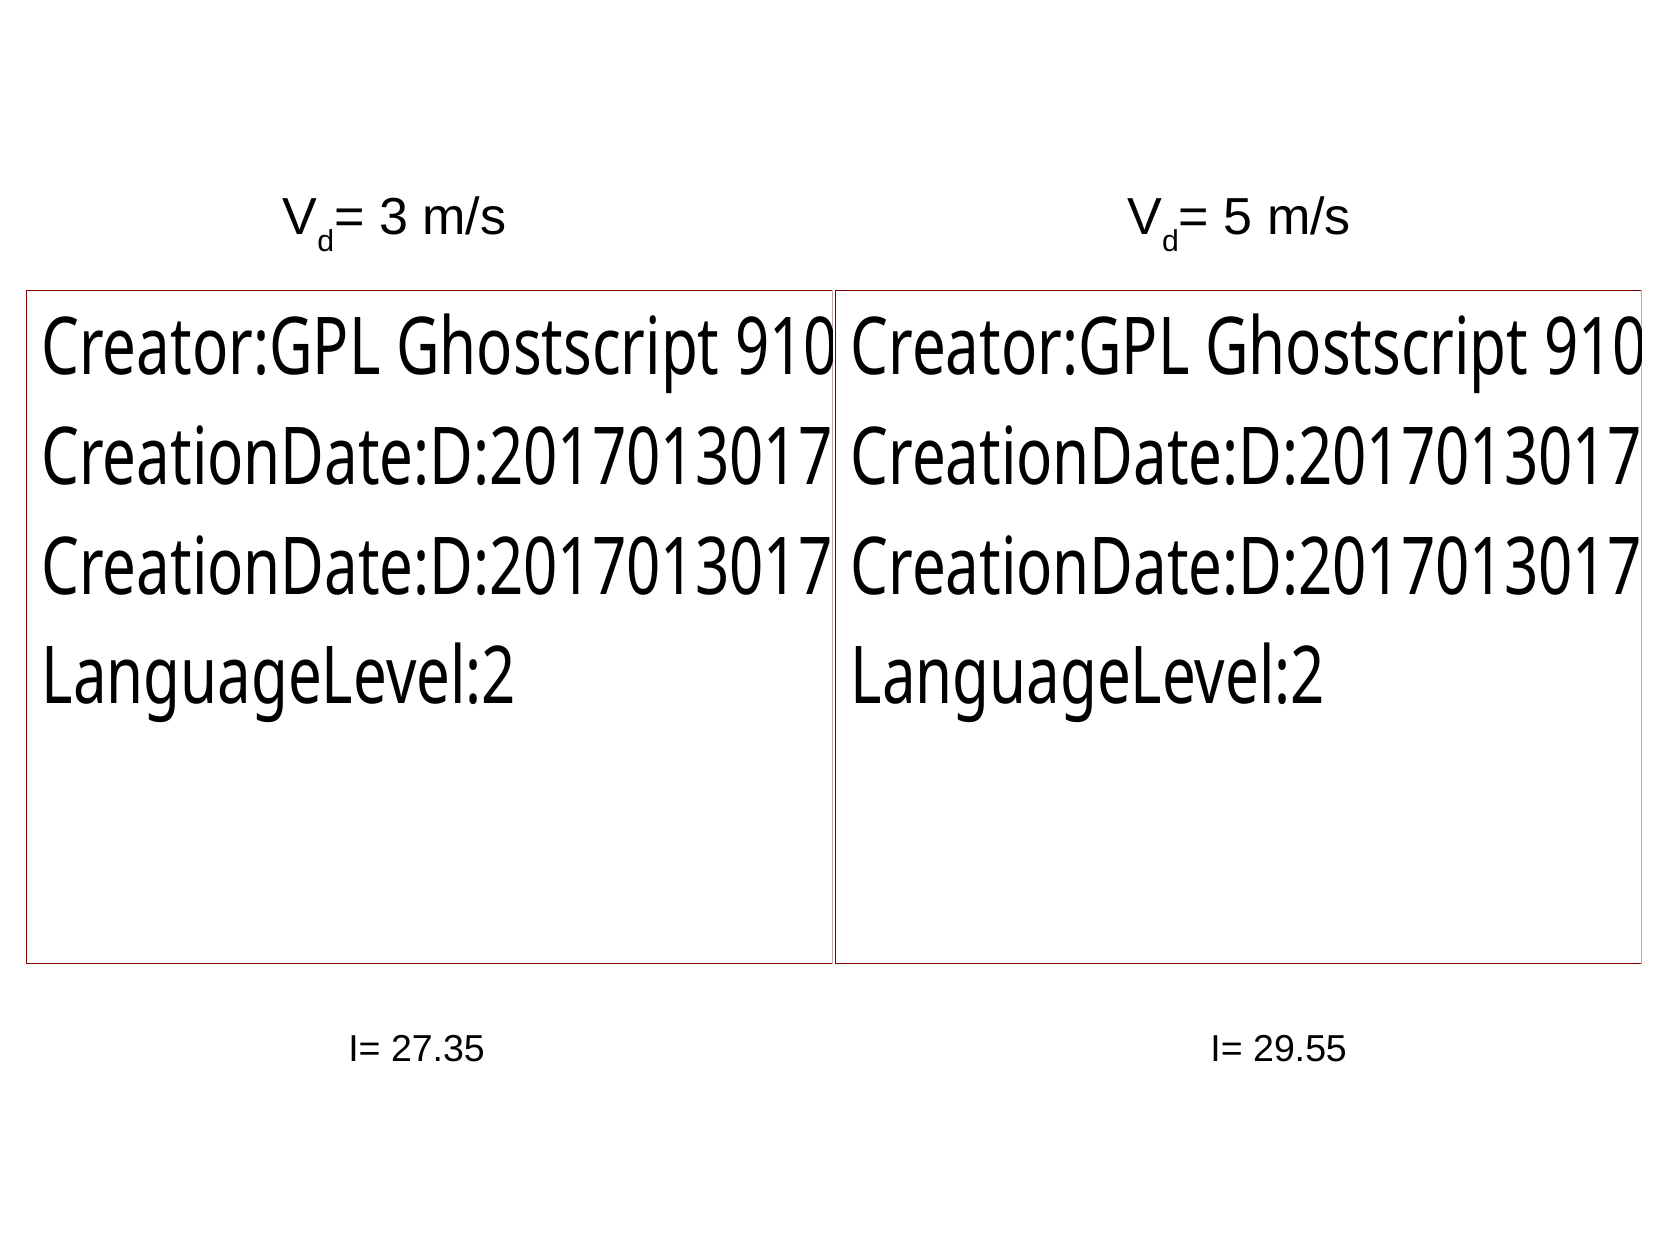

Vd= 3 m/s
Vd= 5 m/s
I= 27.35
I= 29.55